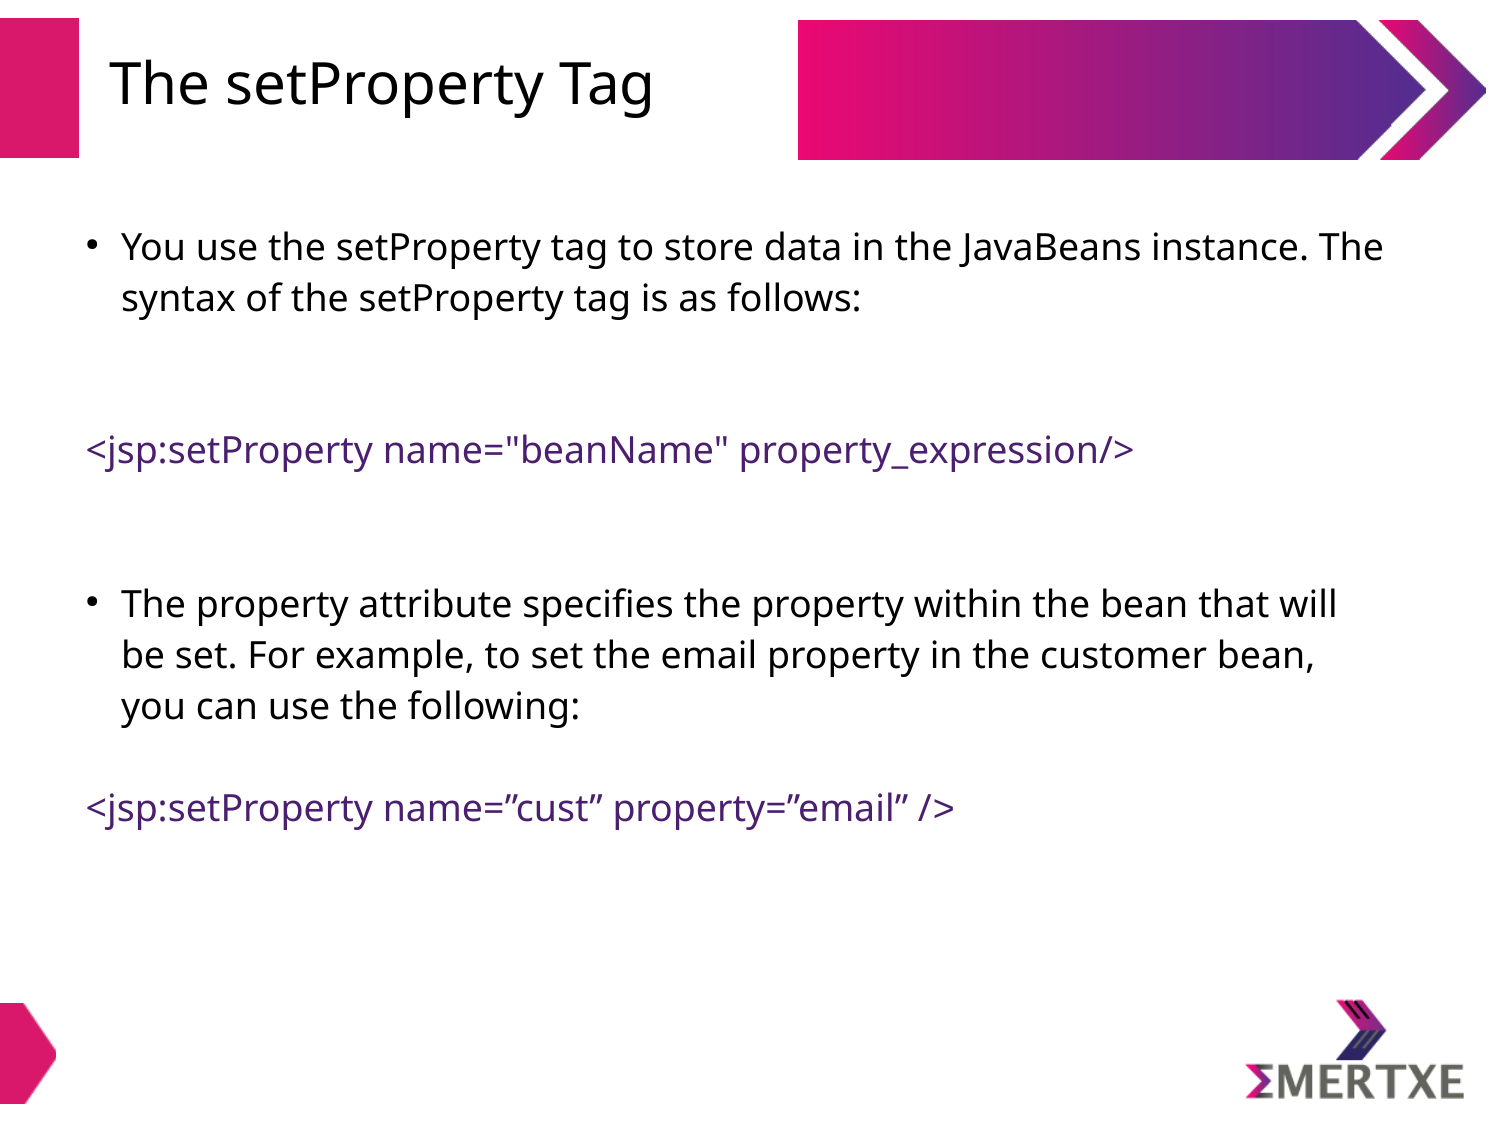

The setProperty Tag
You use the setProperty tag to store data in the JavaBeans instance. The syntax of the setProperty tag is as follows:
<jsp:setProperty name="beanName" property_expression/>
The property attribute specifies the property within the bean that will be set. For example, to set the email property in the customer bean, you can use the following:
<jsp:setProperty name=”cust” property=”email” />